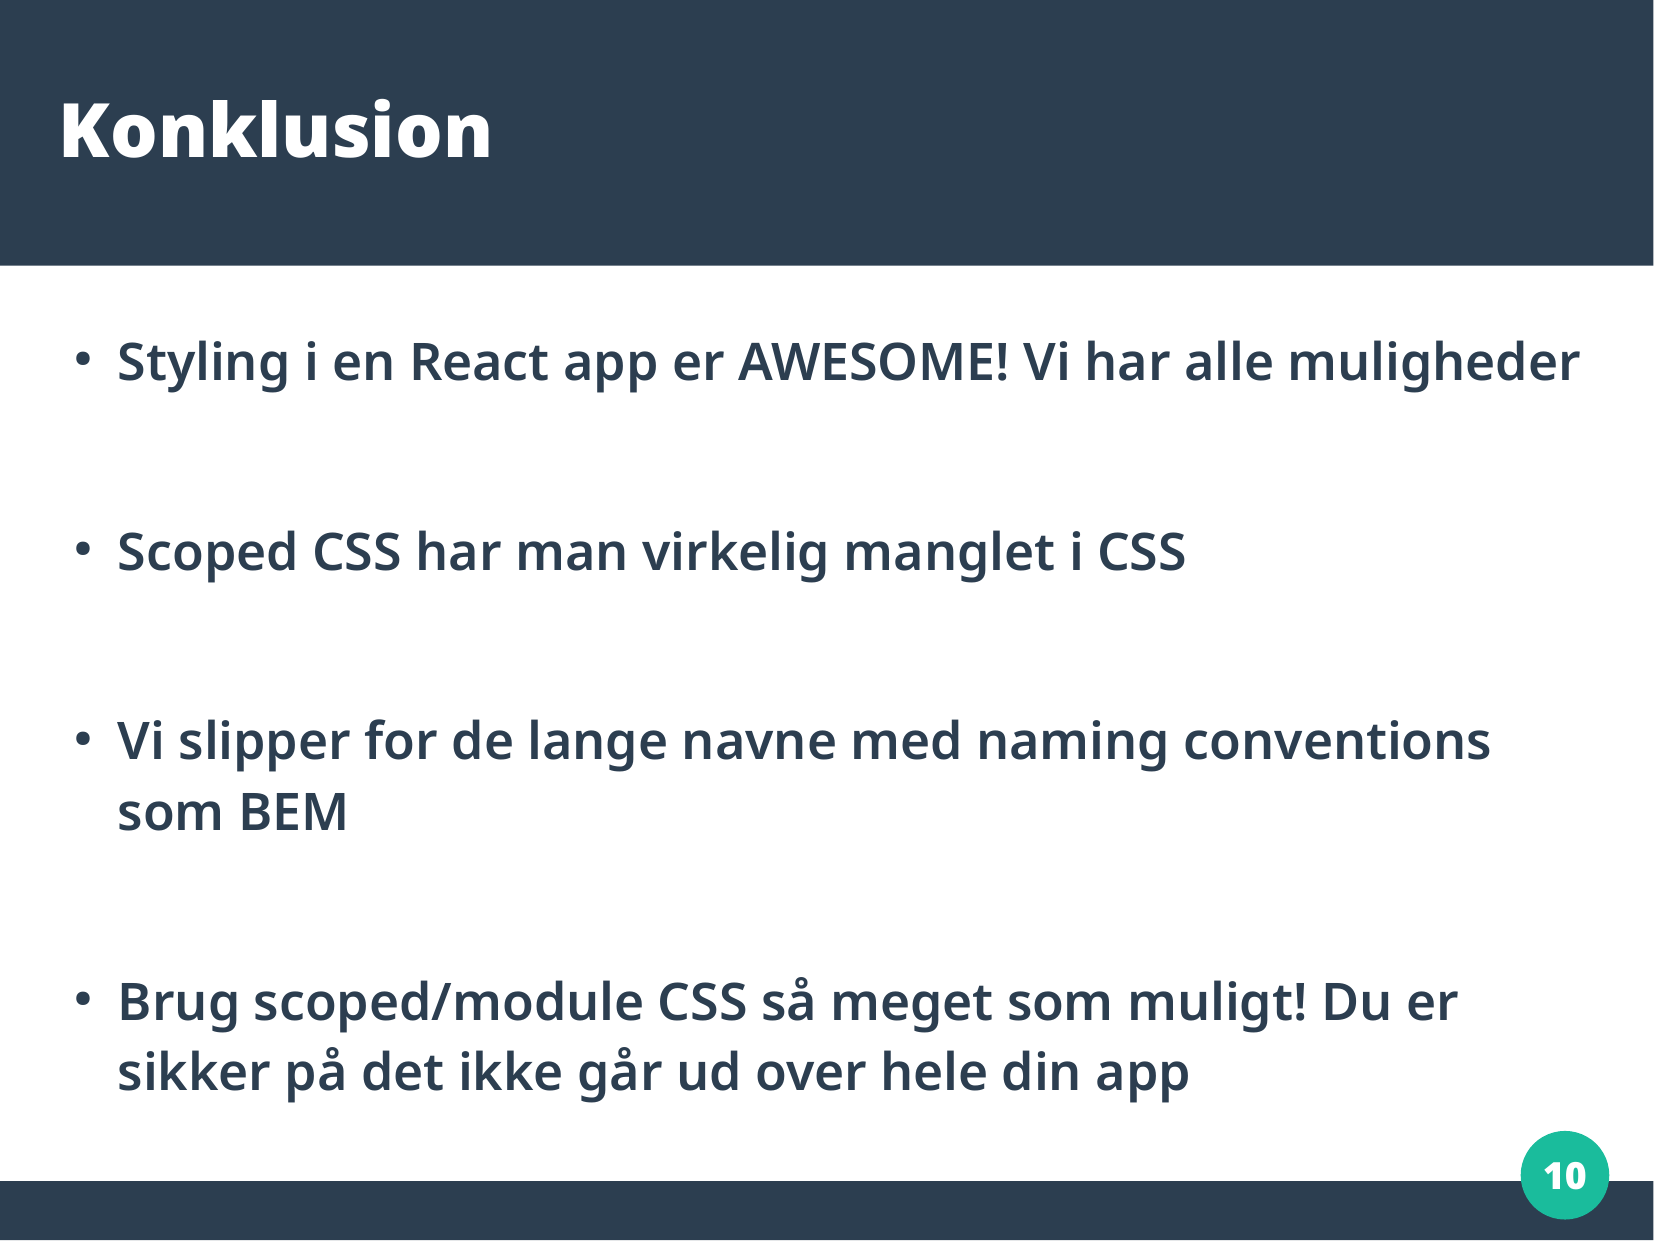

# Konklusion
Styling i en React app er AWESOME! Vi har alle muligheder
Scoped CSS har man virkelig manglet i CSS
Vi slipper for de lange navne med naming conventions som BEM
Brug scoped/module CSS så meget som muligt! Du er sikker på det ikke går ud over hele din app
10